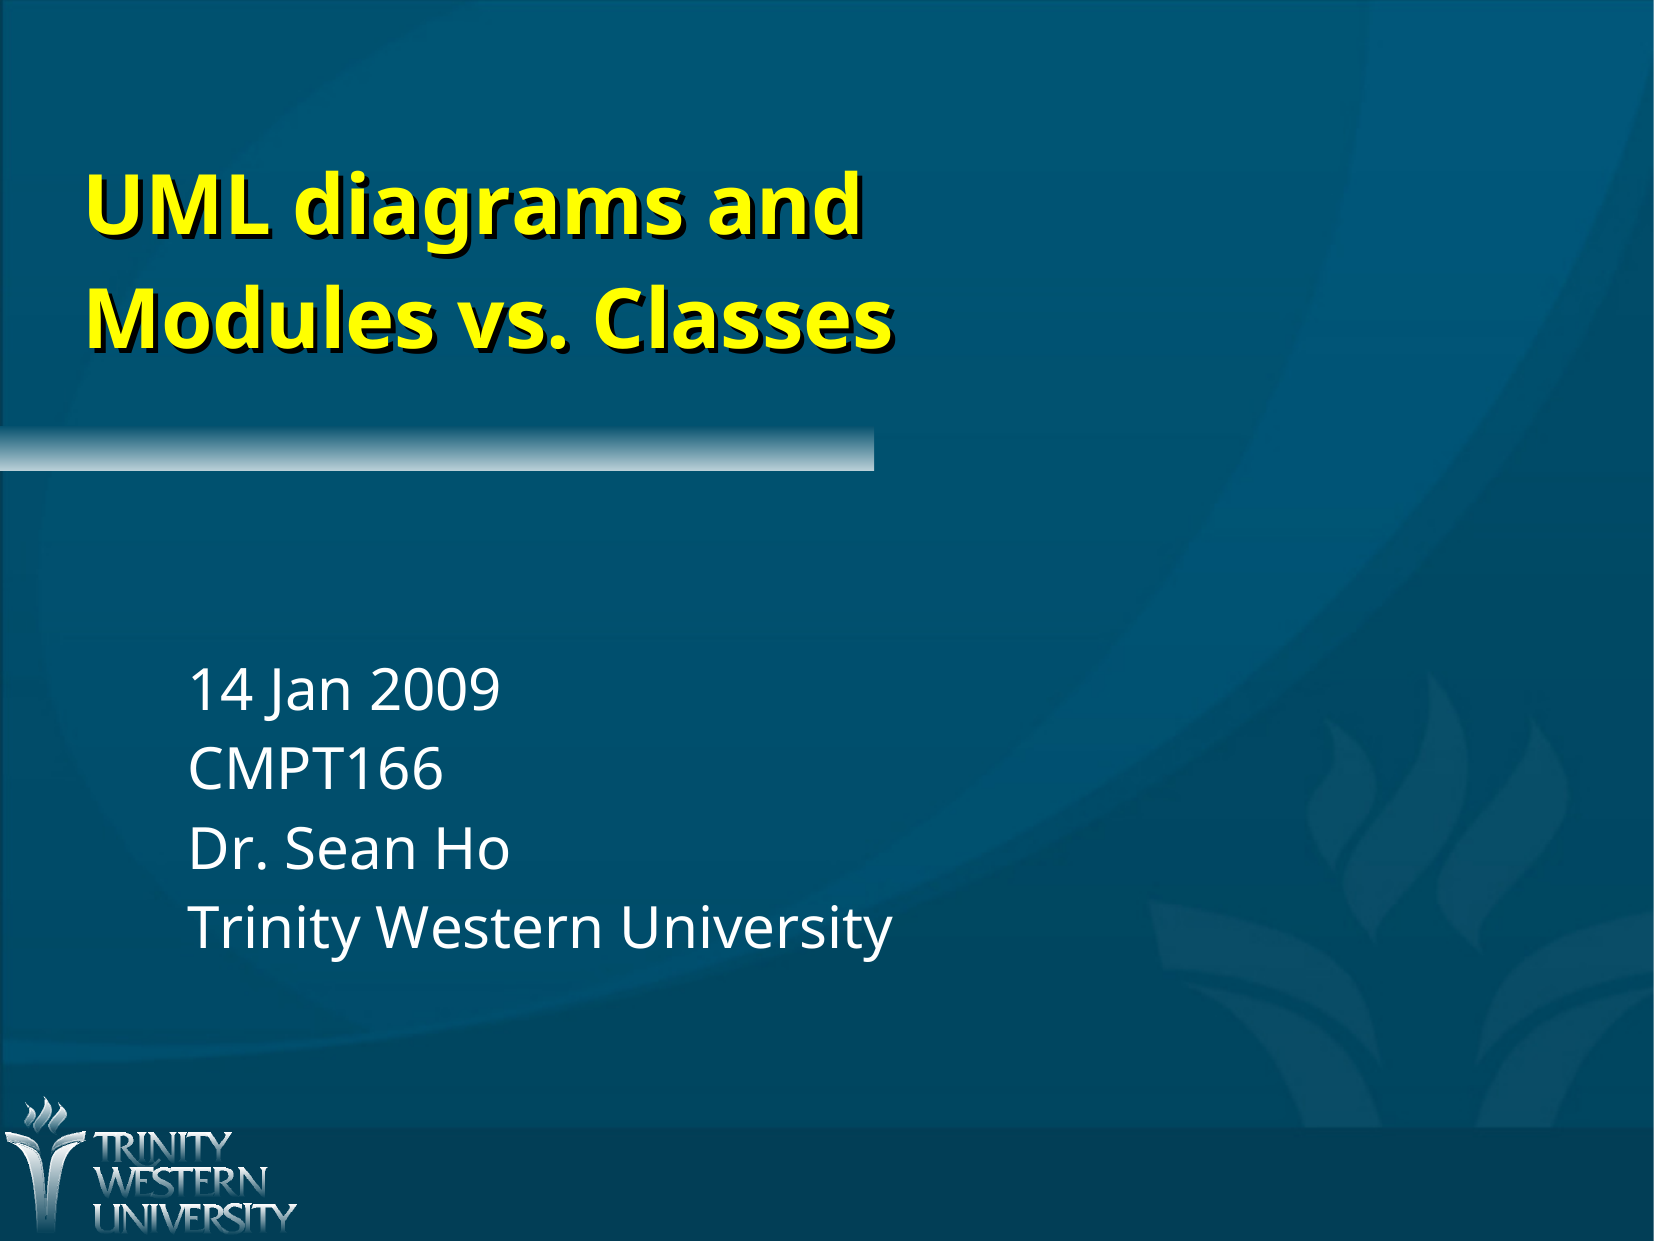

# UML diagrams and Modules vs. Classes
14 Jan 2009
CMPT166
Dr. Sean Ho
Trinity Western University